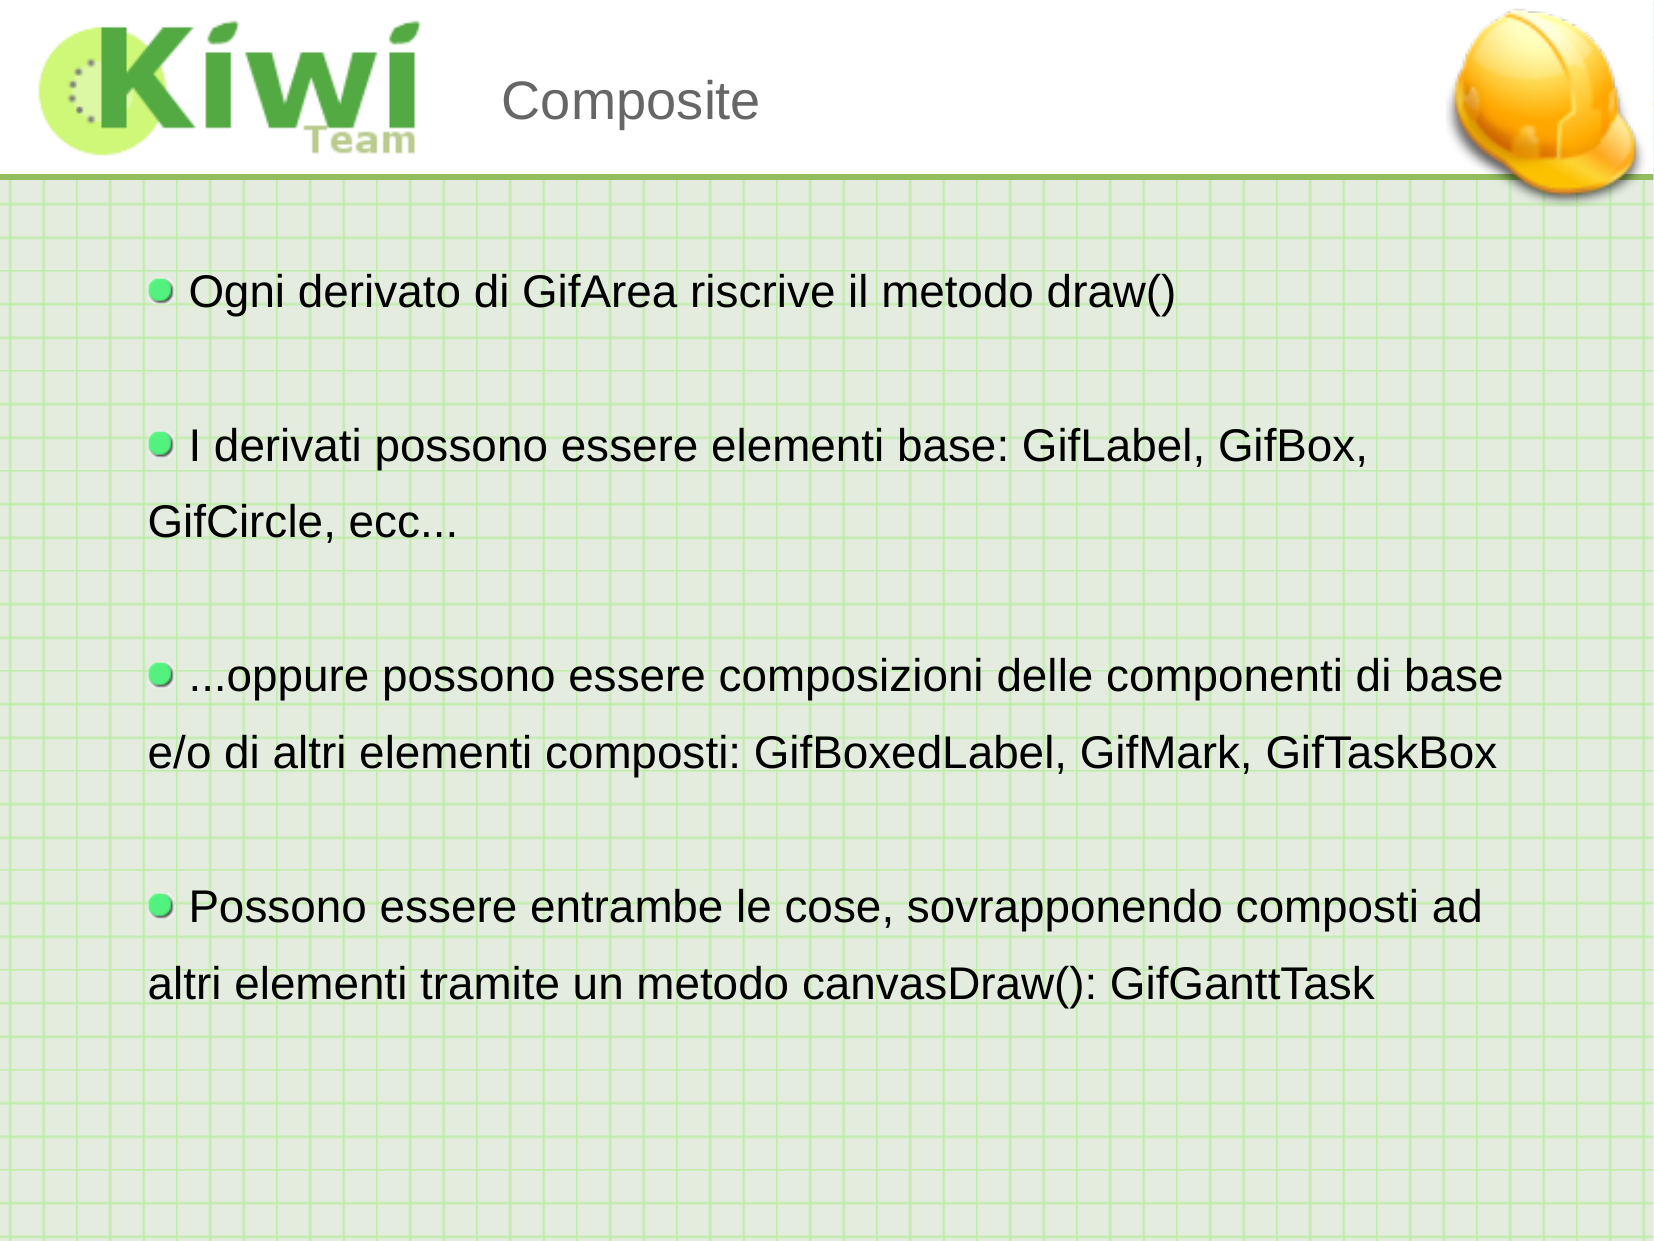

# Composite
 Ogni derivato di GifArea riscrive il metodo draw()
 I derivati possono essere elementi base: GifLabel, GifBox, GifCircle, ecc...
 ...oppure possono essere composizioni delle componenti di base e/o di altri elementi composti: GifBoxedLabel, GifMark, GifTaskBox
 Possono essere entrambe le cose, sovrapponendo composti ad altri elementi tramite un metodo canvasDraw(): GifGanttTask